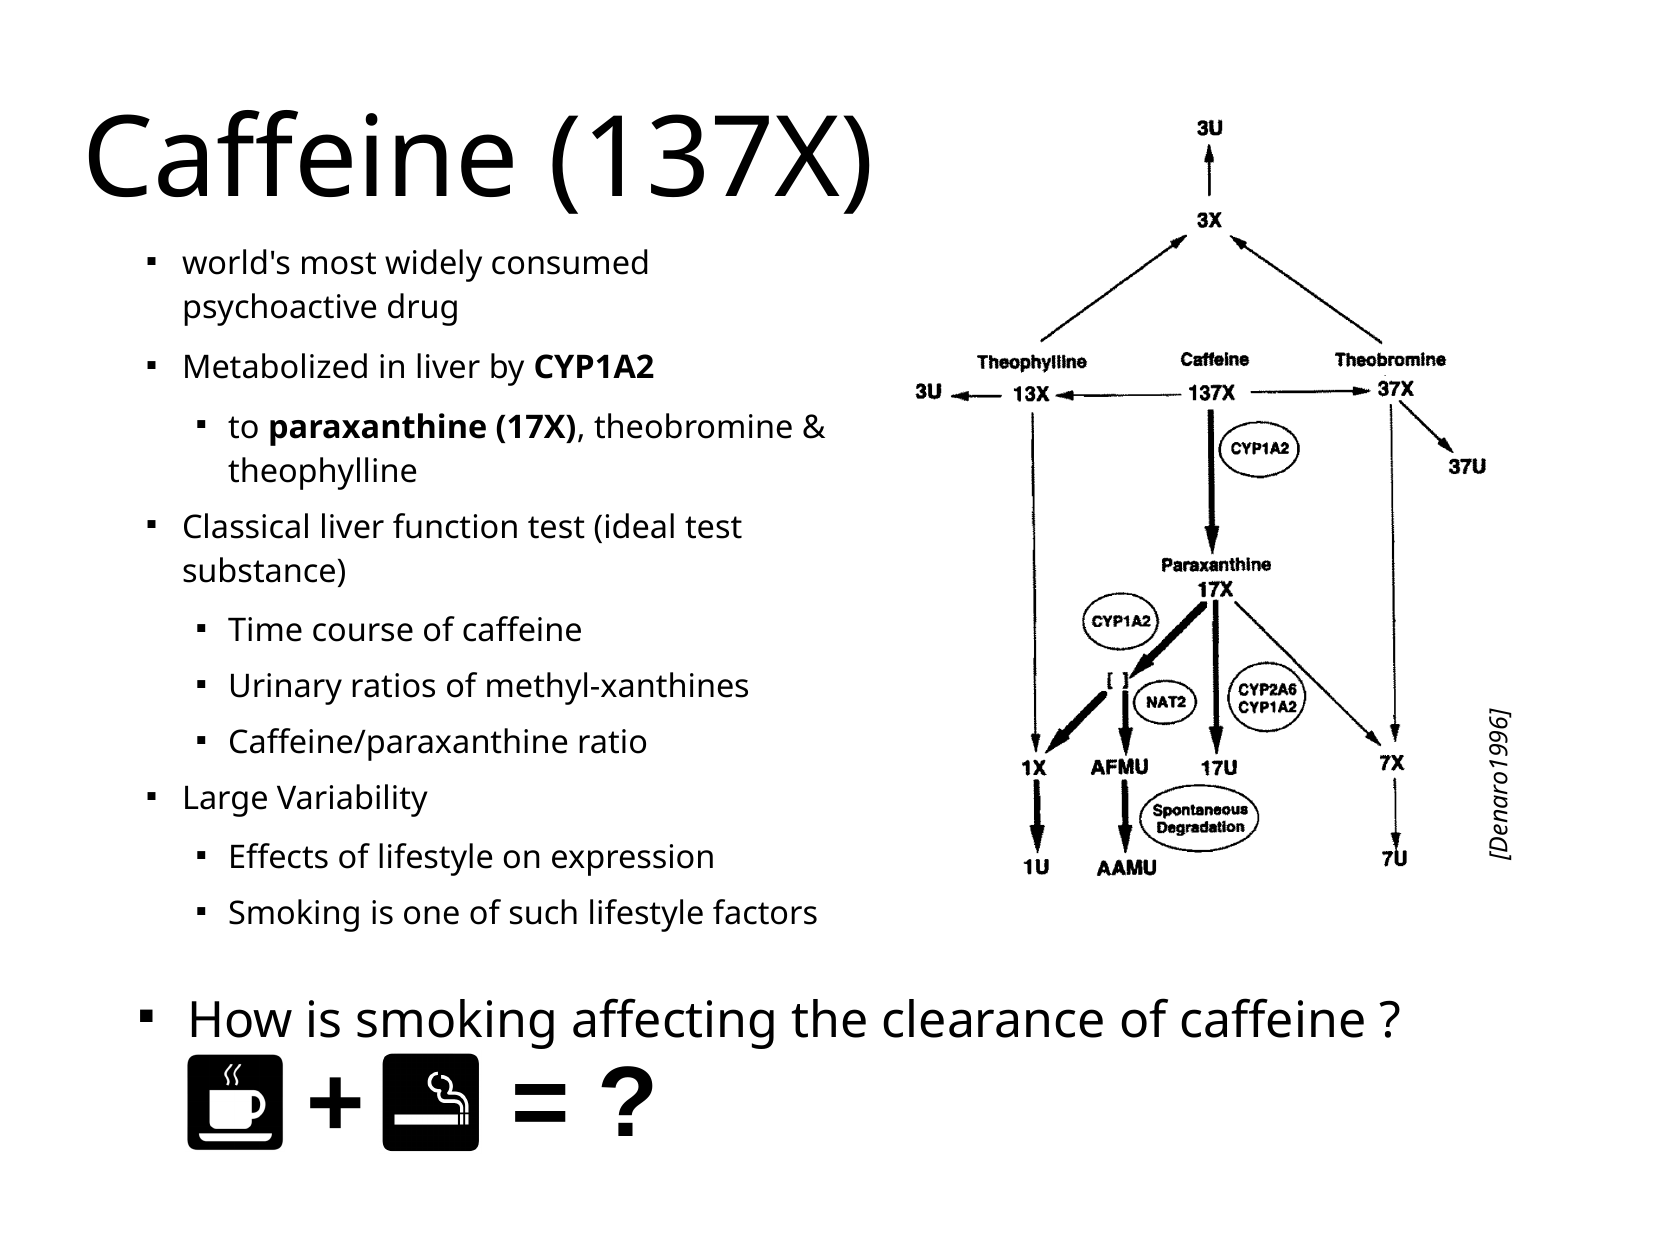

Caffeine (137X)
# world's most widely consumed psychoactive drug
Metabolized in liver by CYP1A2
to paraxanthine (17X), theobromine & theophylline
Classical liver function test (ideal test substance)
Time course of caffeine
Urinary ratios of methyl-xanthines
Caffeine/paraxanthine ratio
Large Variability
Effects of lifestyle on expression
Smoking is one of such lifestyle factors
[Denaro1996]
How is smoking affecting the clearance of caffeine ?
+
= ?